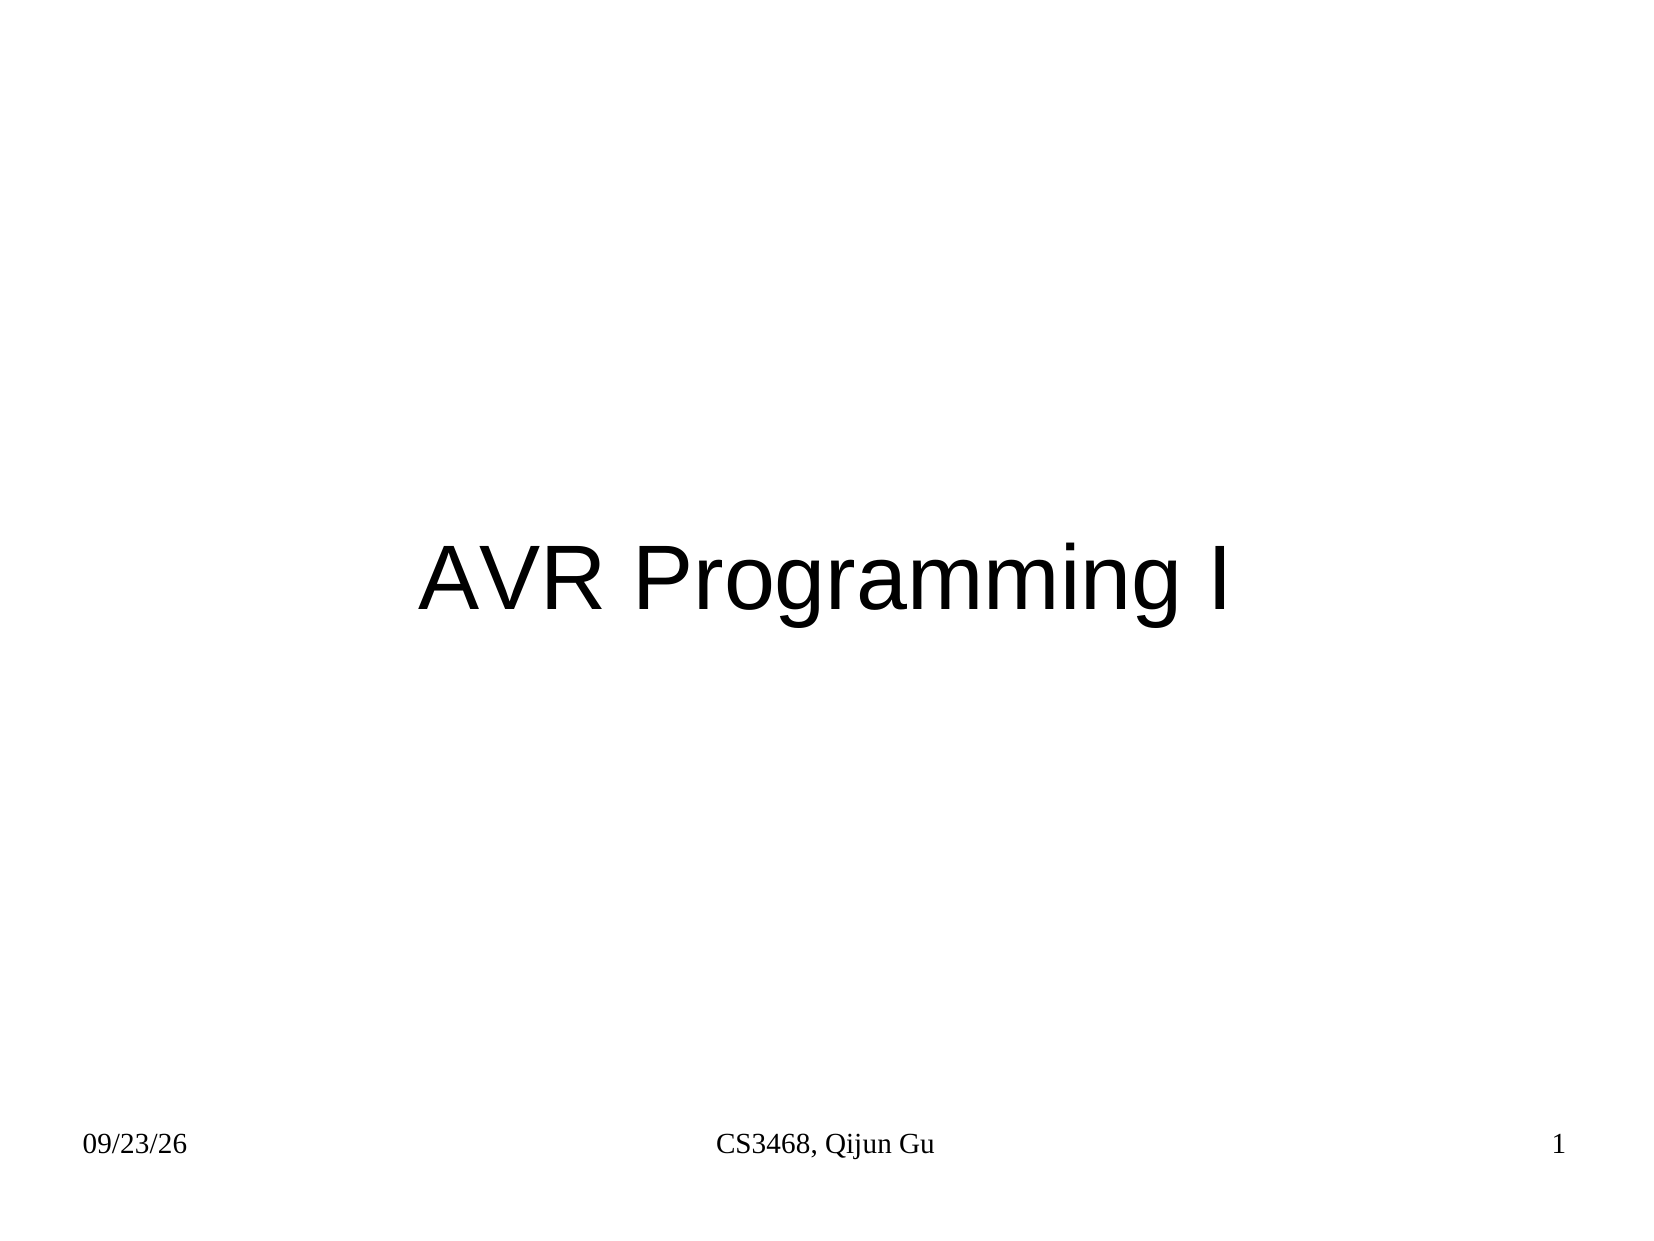

AVR Programming I
CS3468, Qijun Gu
1